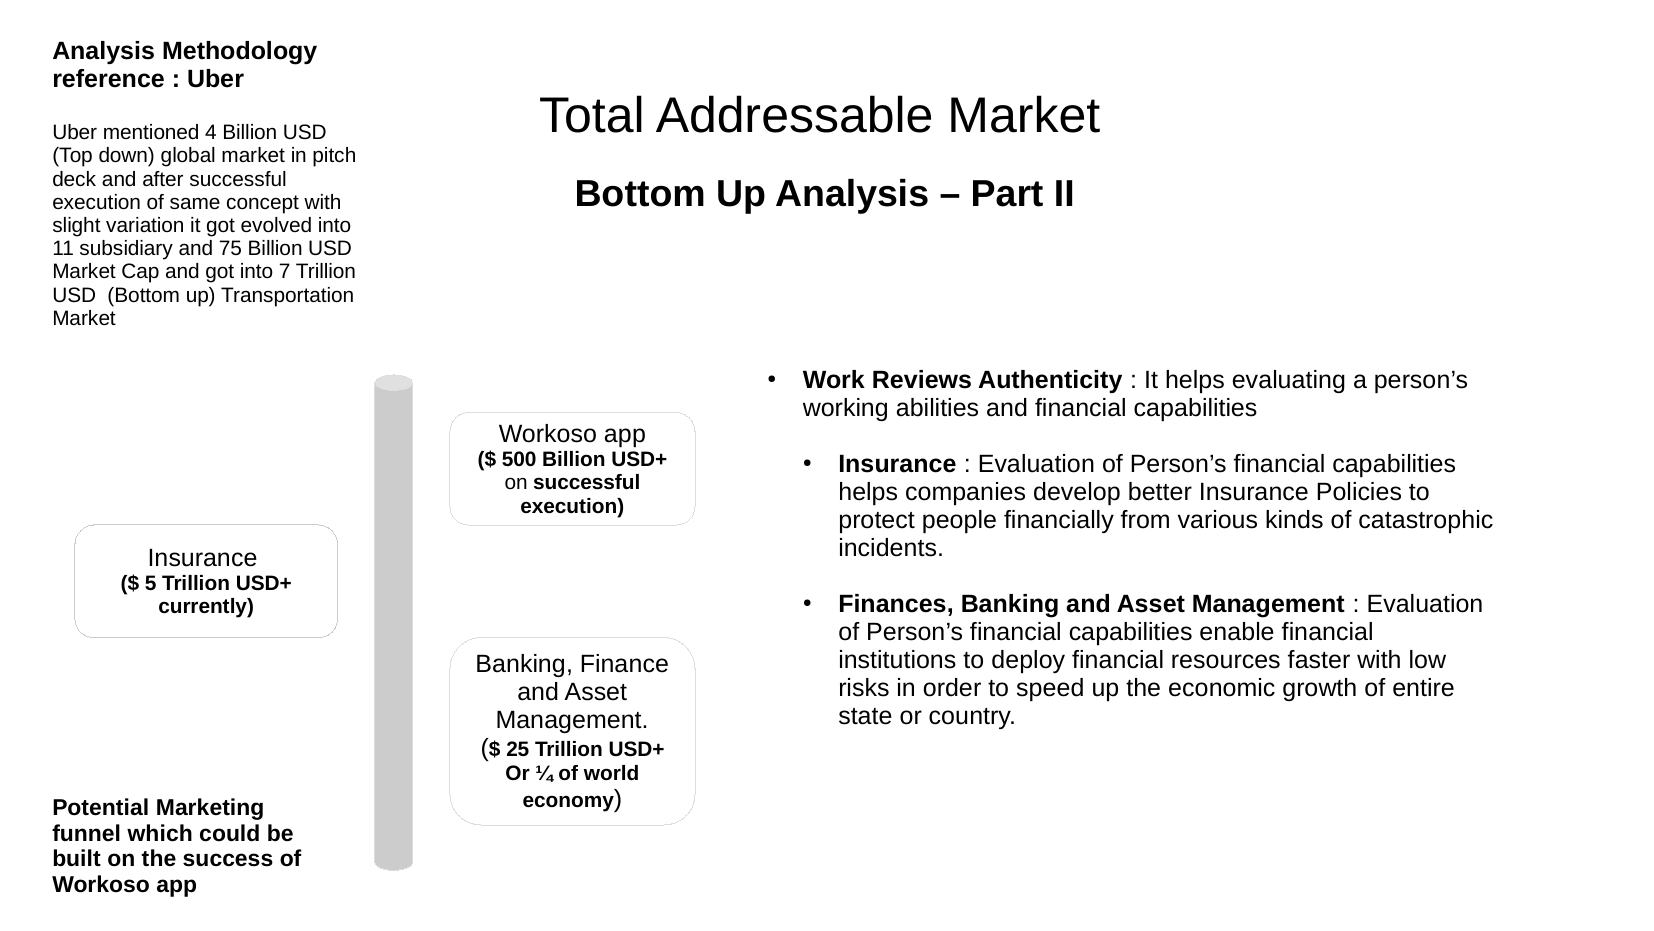

Analysis Methodology
reference : Uber
 Uber mentioned 4 Billion USD (Top down) global market in pitch deck and after successful execution of same concept with slight variation it got evolved into 11 subsidiary and 75 Billion USD Market Cap and got into 7 Trillion USD (Bottom up) Transportation Market
# Total Addressable Market
Bottom Up Analysis – Part II
Work Reviews Authenticity : It helps evaluating a person’s working abilities and financial capabilities
Insurance : Evaluation of Person’s financial capabilities helps companies develop better Insurance Policies to protect people financially from various kinds of catastrophic incidents.
Finances, Banking and Asset Management : Evaluation of Person’s financial capabilities enable financial institutions to deploy financial resources faster with low risks in order to speed up the economic growth of entire state or country.
Workoso app
($ 500 Billion USD+ on successful execution)
Banking, Finance and Asset Management.
($ 25 Trillion USD+
Or ¼ of world economy)
Insurance
($ 5 Trillion USD+ currently)
Potential Marketing funnel which could be built on the success of Workoso app